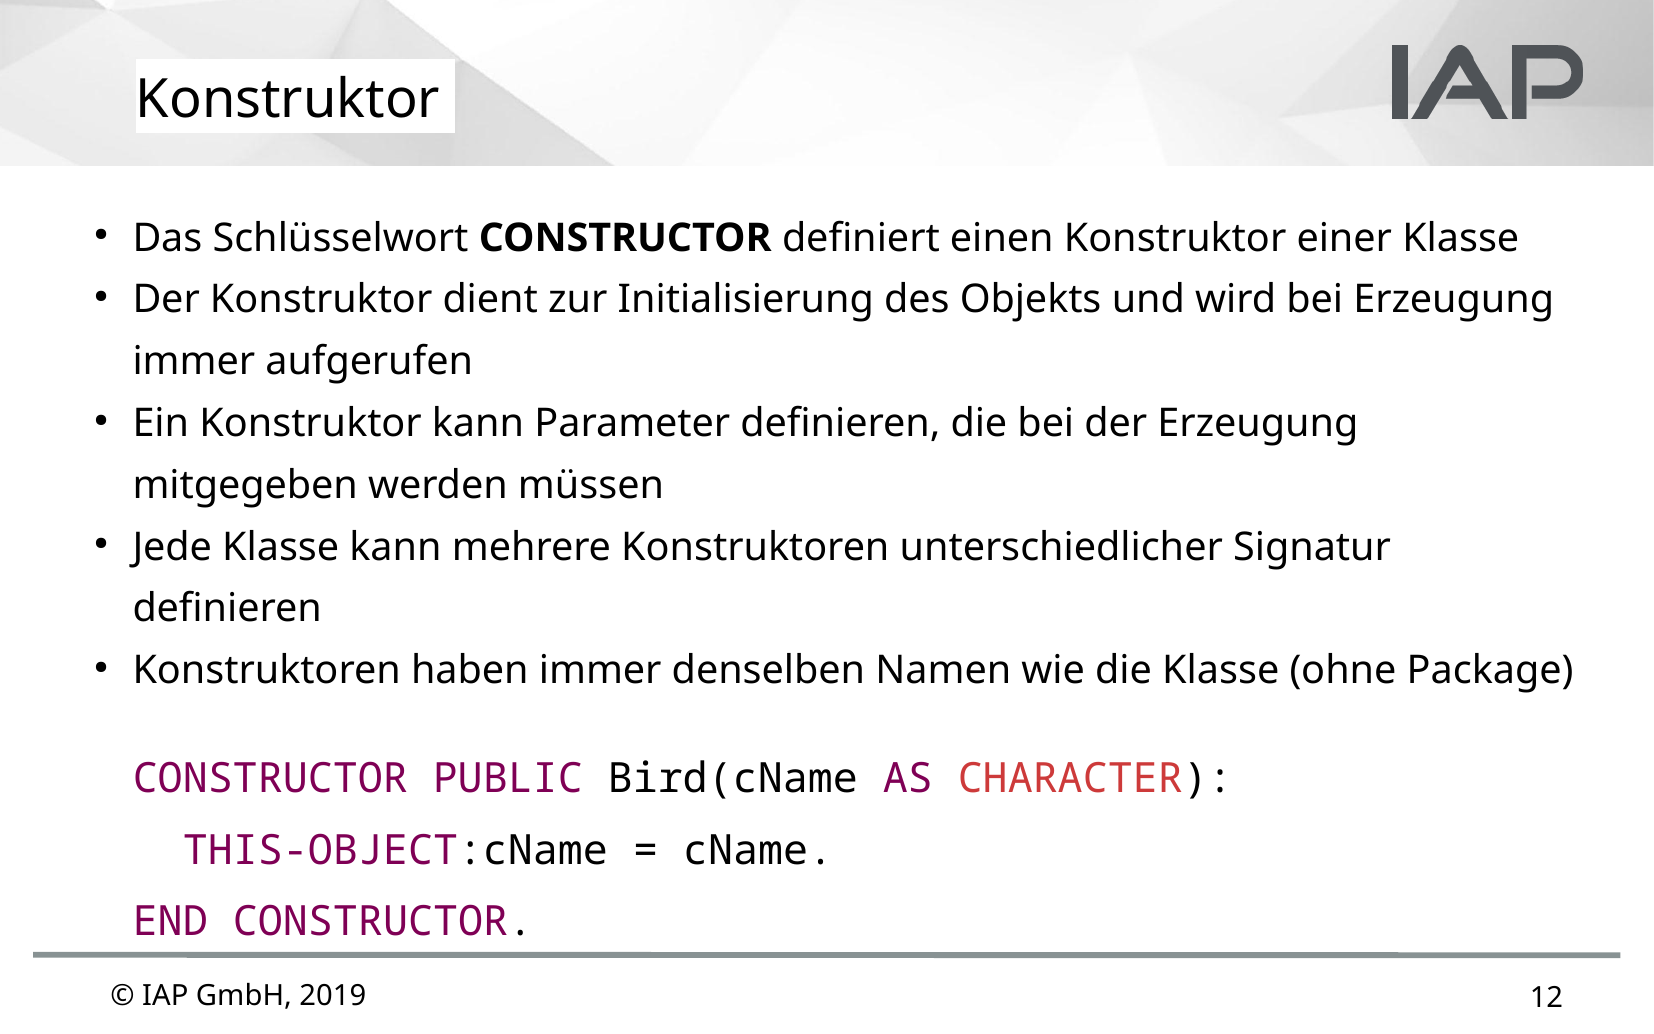

# Konstruktor
Das Schlüsselwort CONSTRUCTOR definiert einen Konstruktor einer Klasse
Der Konstruktor dient zur Initialisierung des Objekts und wird bei Erzeugung immer aufgerufen
Ein Konstruktor kann Parameter definieren, die bei der Erzeugung mitgegeben werden müssen
Jede Klasse kann mehrere Konstruktoren unterschiedlicher Signatur definieren
Konstruktoren haben immer denselben Namen wie die Klasse (ohne Package)
CONSTRUCTOR PUBLIC Bird(cName AS CHARACTER):
 THIS-OBJECT:cName = cName.
END CONSTRUCTOR.
© IAP GmbH, 2019
12